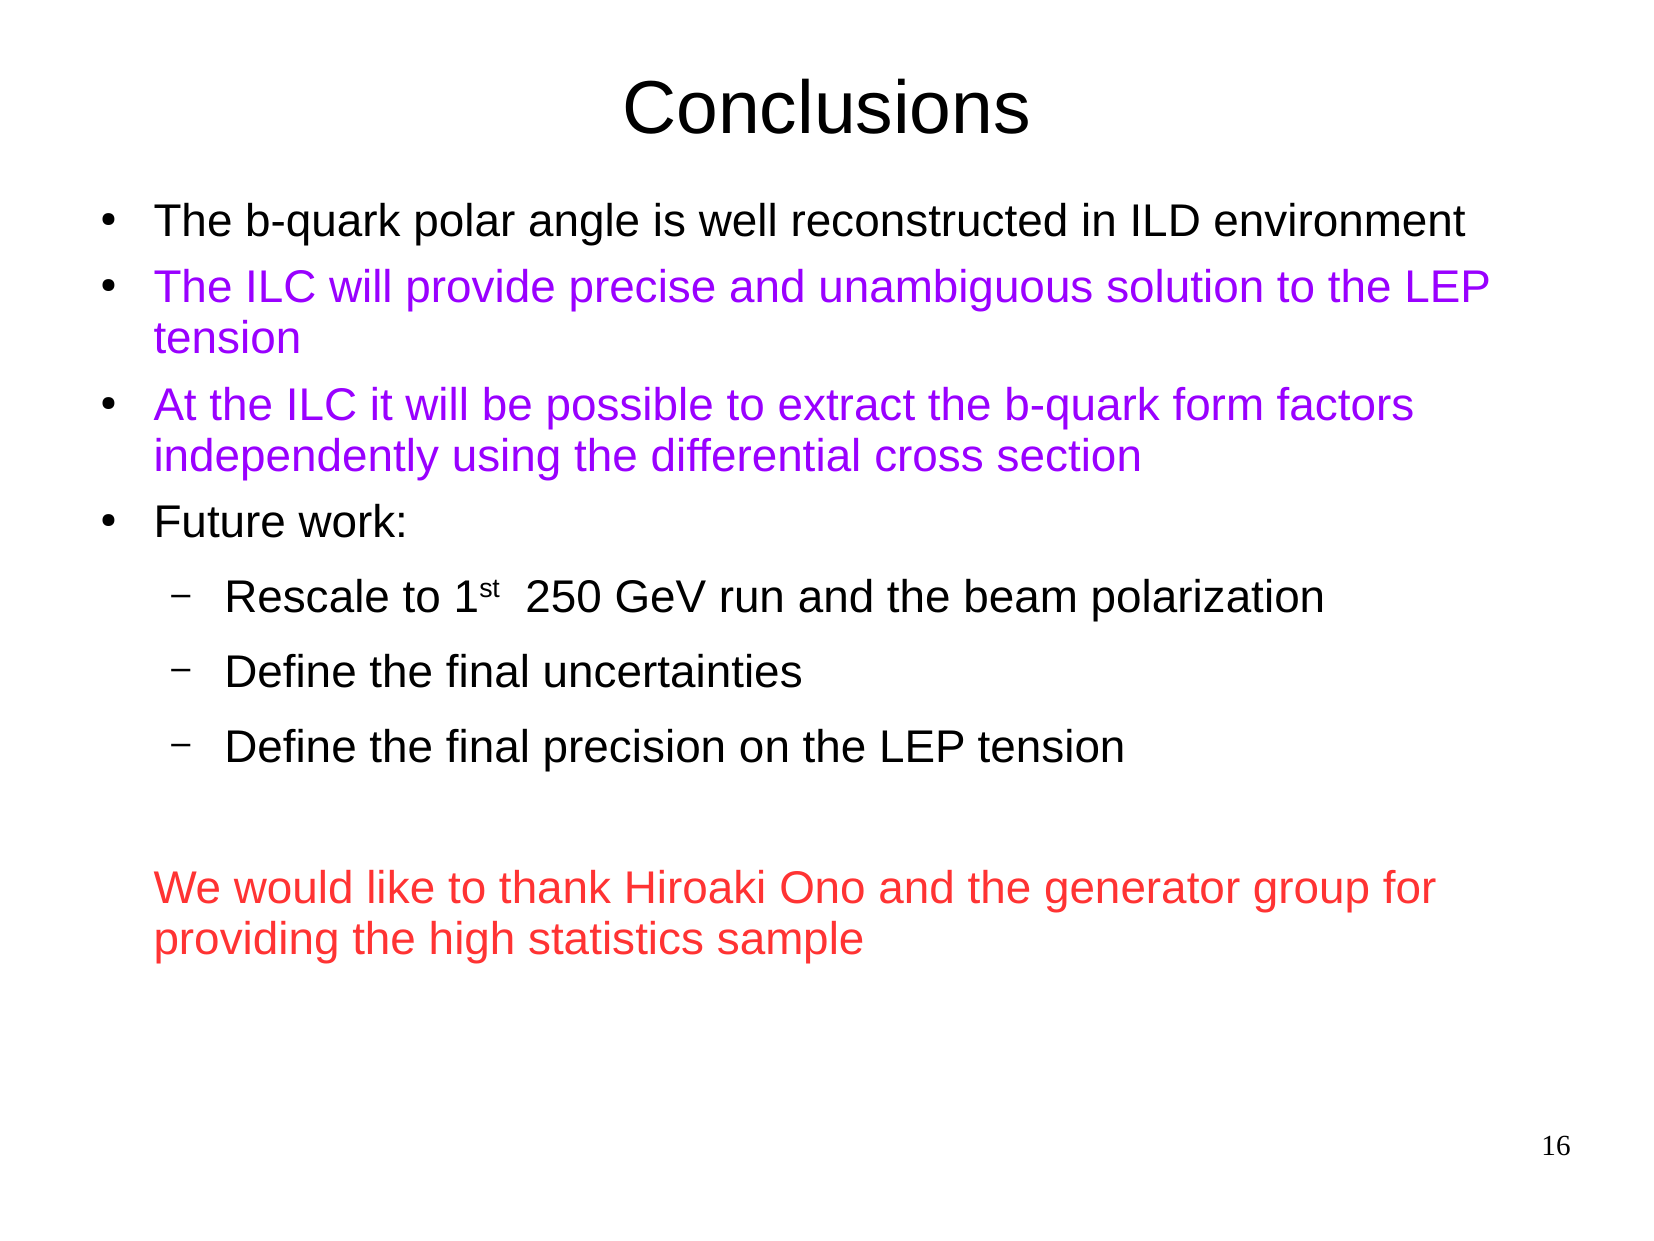

# Conclusions
The b-quark polar angle is well reconstructed in ILD environment
The ILC will provide precise and unambiguous solution to the LEP tension
At the ILC it will be possible to extract the b-quark form factors independently using the differential cross section
Future work:
Rescale to 1st 250 GeV run and the beam polarization
Define the final uncertainties
Define the final precision on the LEP tension
We would like to thank Hiroaki Ono and the generator group for providing the high statistics sample
16